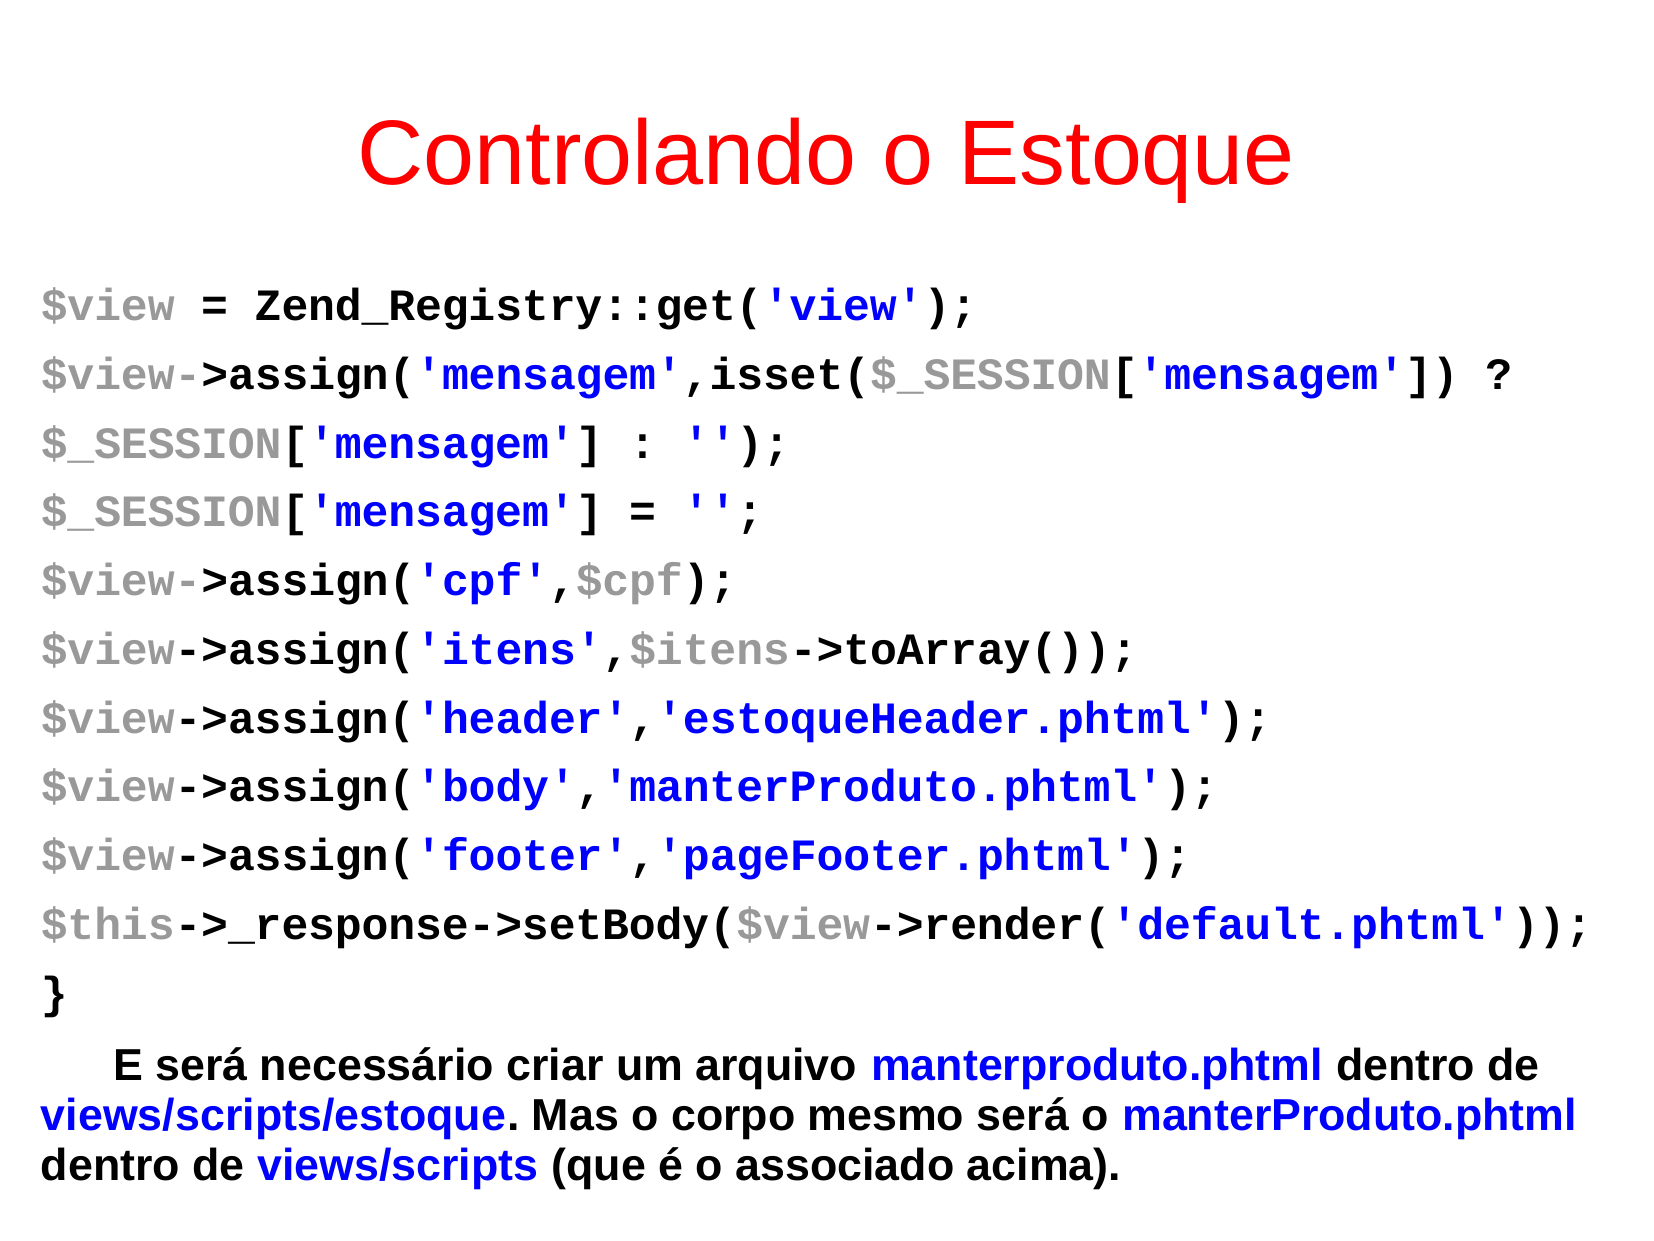

# Controlando o Estoque
$view = Zend_Registry::get('view');
$view->assign('mensagem',isset($_SESSION['mensagem']) ?
$_SESSION['mensagem'] : '');
$_SESSION['mensagem'] = '';
$view->assign('cpf',$cpf);
$view->assign('itens',$itens->toArray());
$view->assign('header','estoqueHeader.phtml');
$view->assign('body','manterProduto.phtml');
$view->assign('footer','pageFooter.phtml');
$this->_response->setBody($view->render('default.phtml'));
}
 	E será necessário criar um arquivo manterproduto.phtml dentro de views/scripts/estoque. Mas o corpo mesmo será o manterProduto.phtml dentro de views/scripts (que é o associado acima).